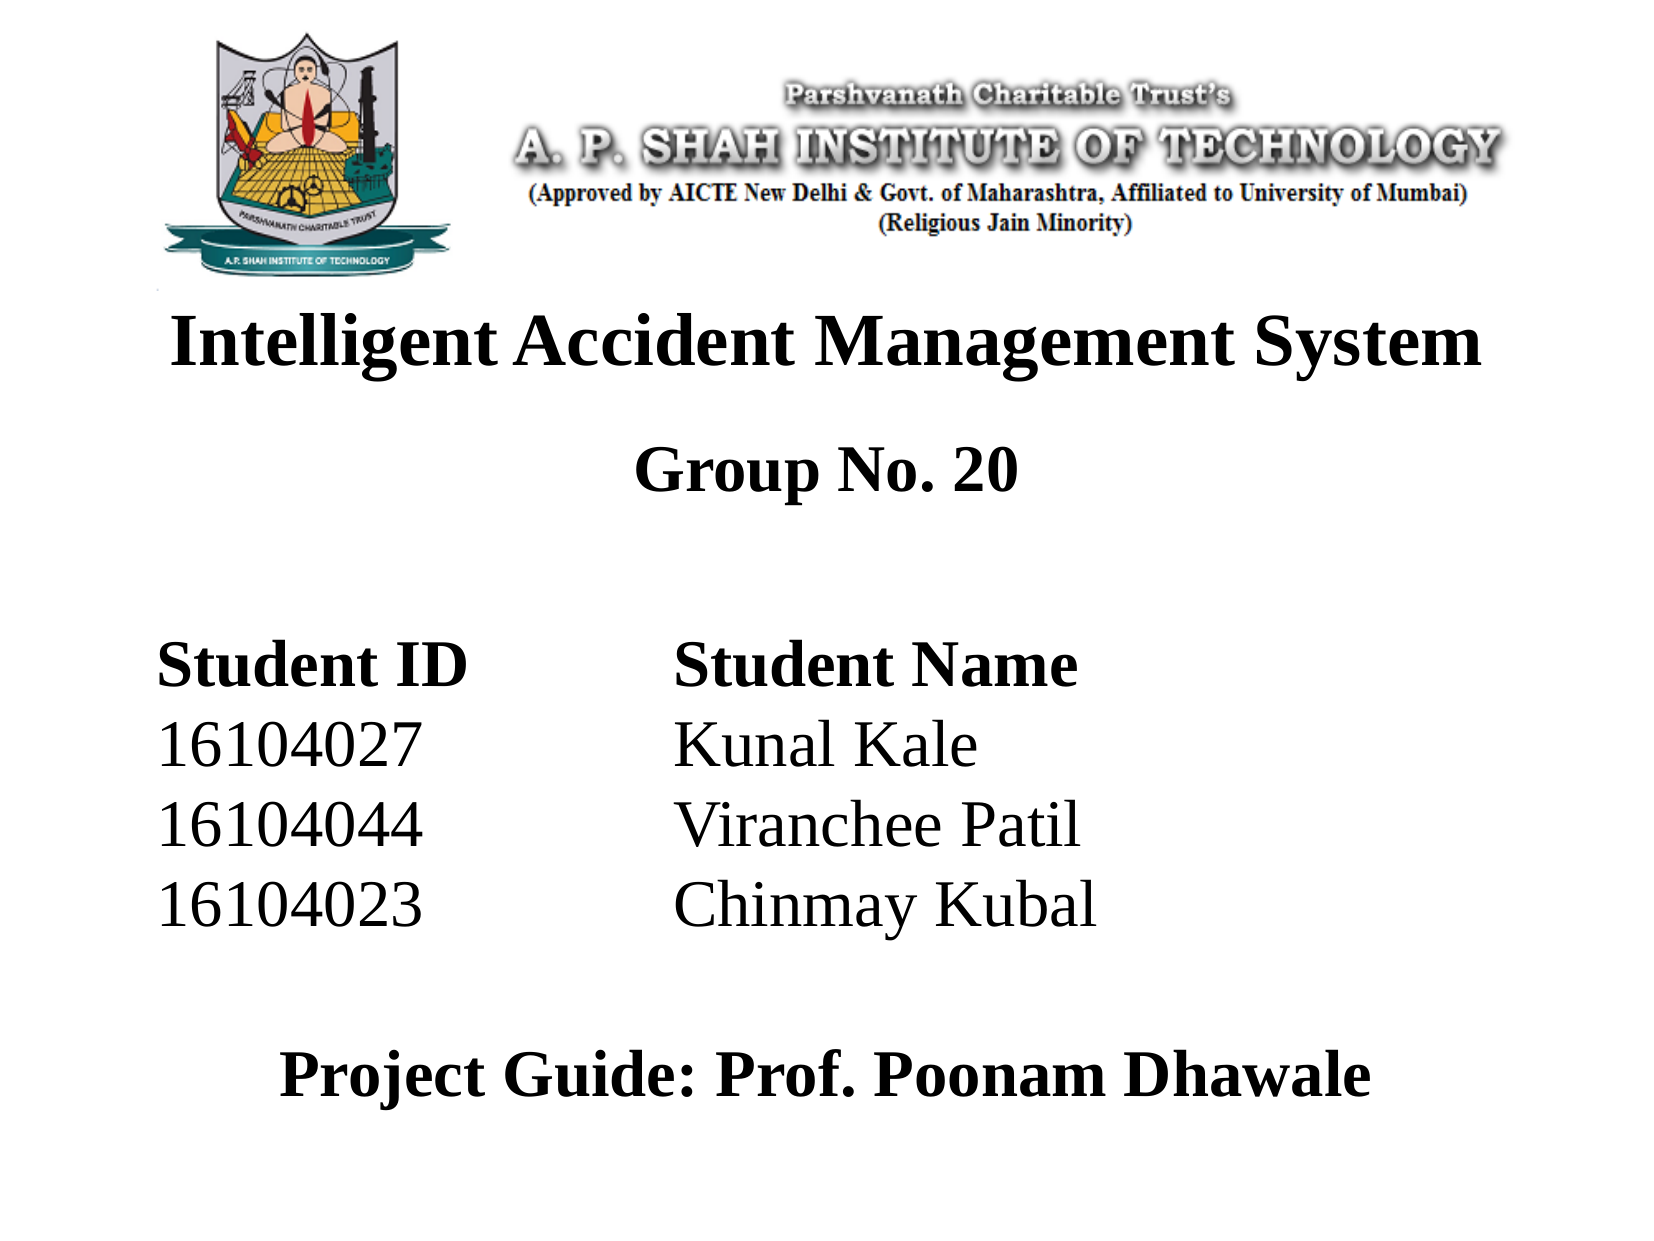

Intelligent Accident Management System
Group No. 20
	Student ID			Student Name
	16104027				Kunal Kale
	16104044				Viranchee Patil
	16104023				Chinmay Kubal
Project Guide: Prof. Poonam Dhawale